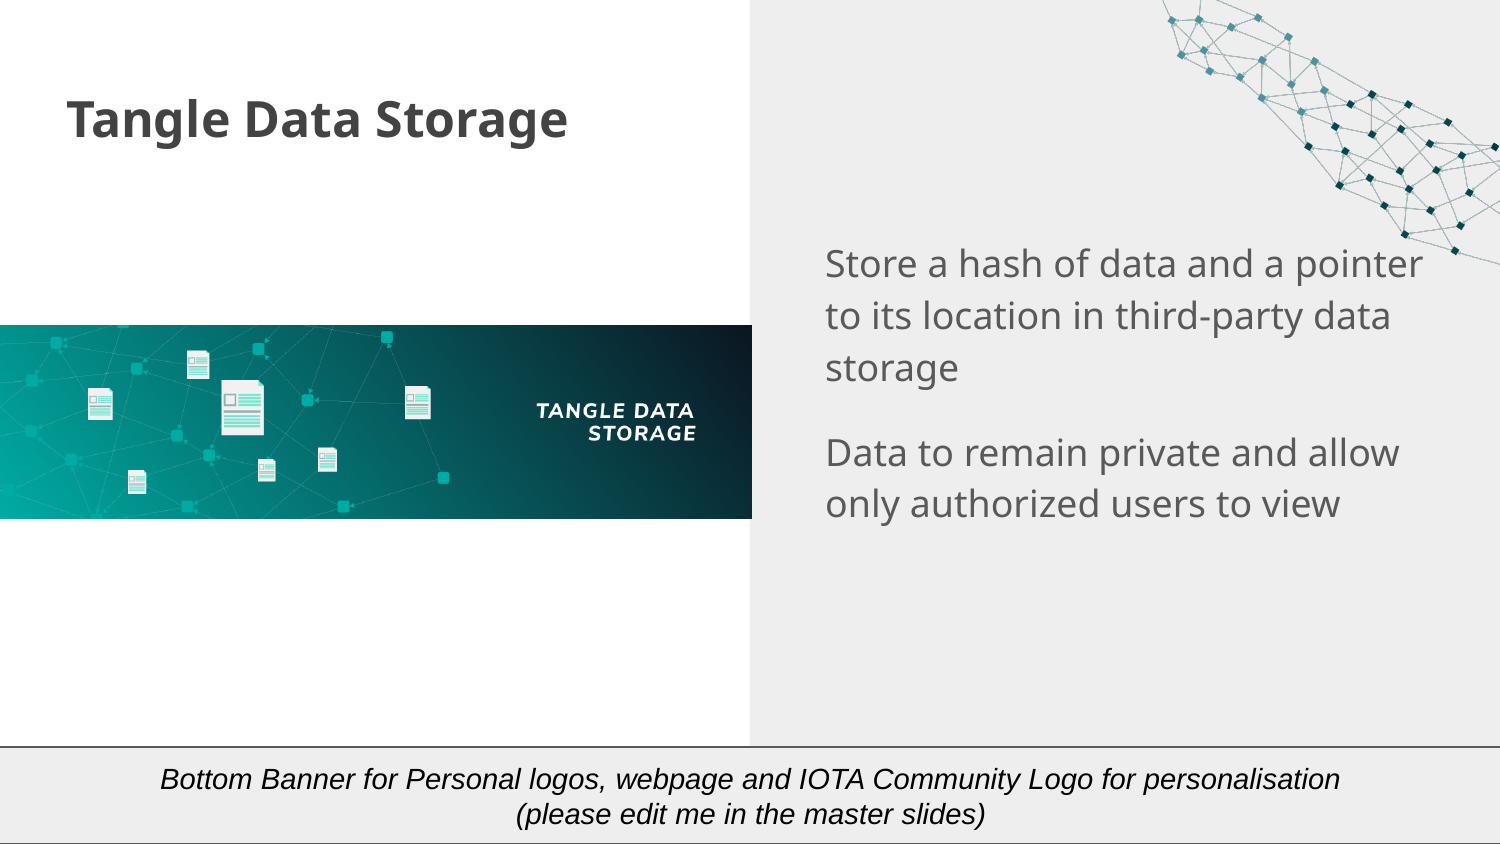

# Tangle Data Storage
Store a hash of data and a pointer to its location in third-party data storage
Data to remain private and allow only authorized users to view